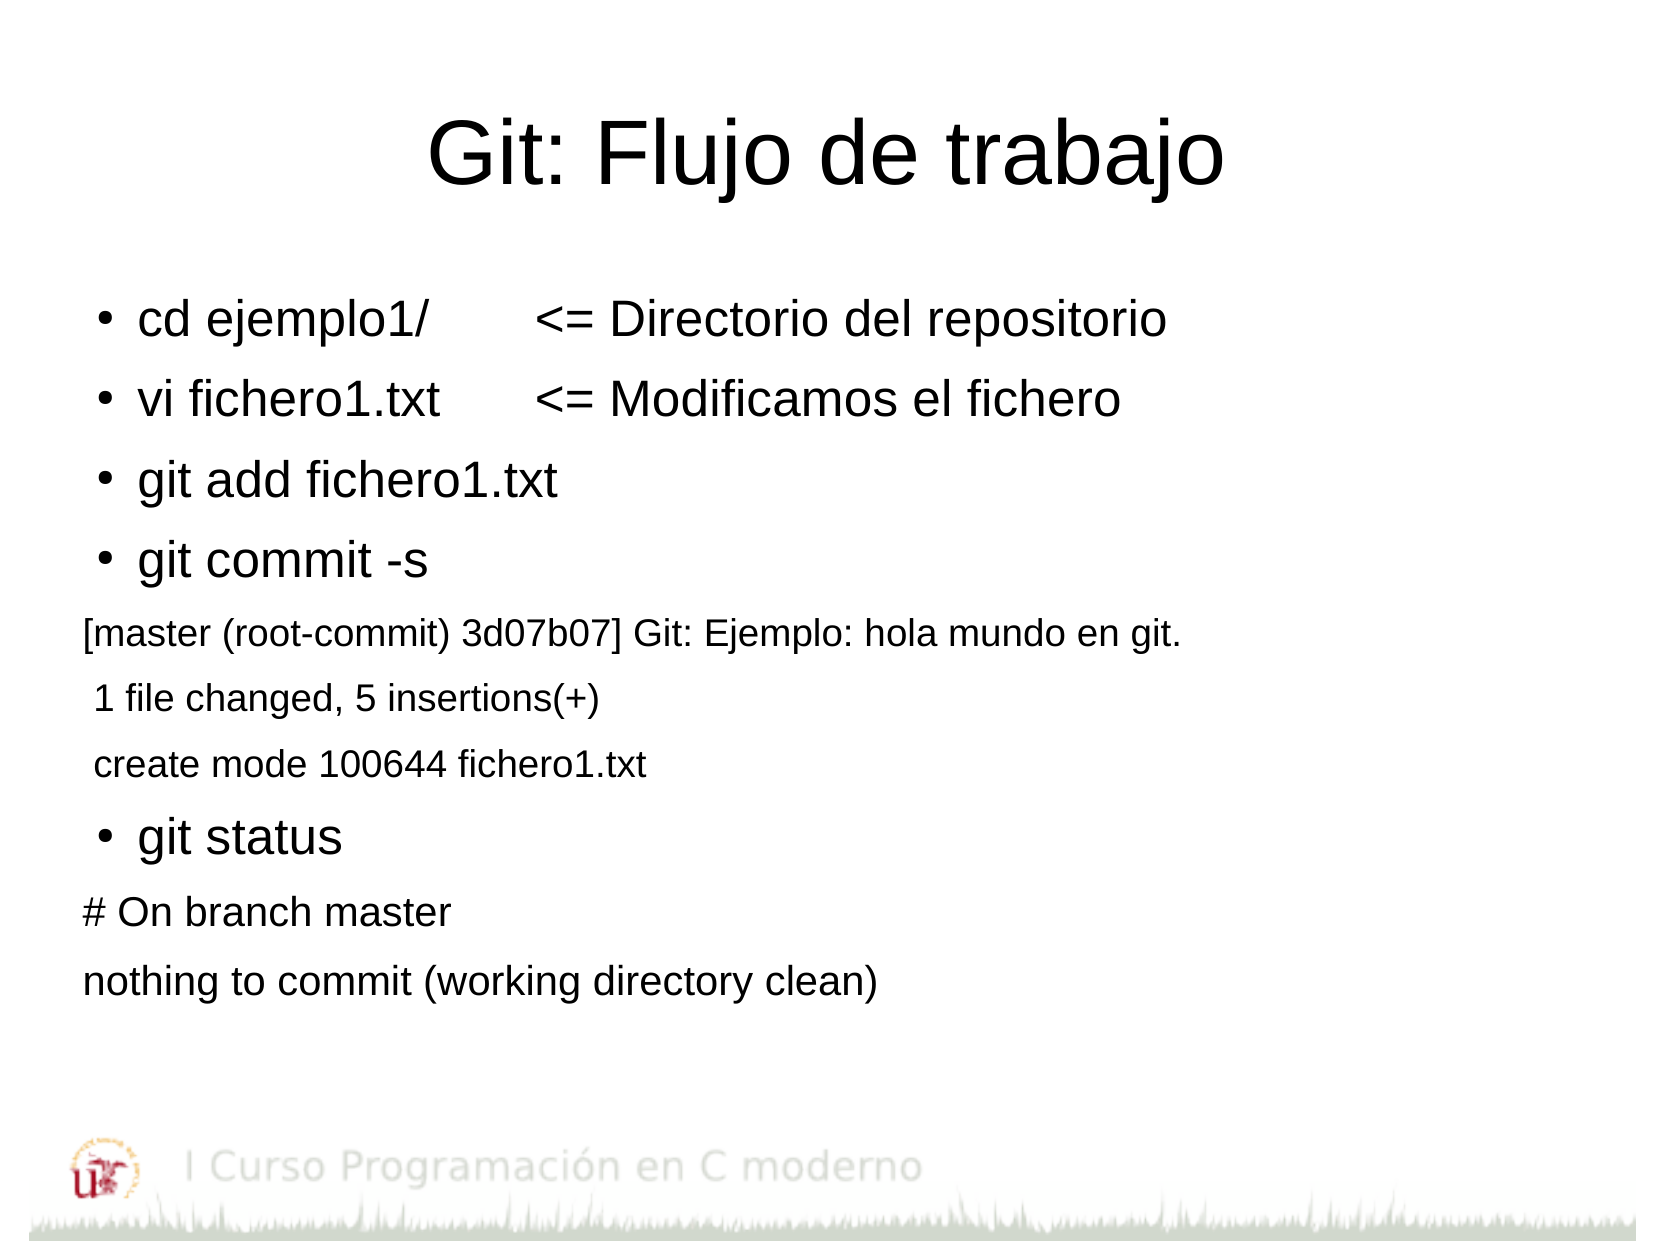

# Git: Flujo de trabajo
cd ejemplo1/		<= Directorio del repositorio
vi fichero1.txt 		<= Modificamos el fichero
git add fichero1.txt
git commit -s
[master (root-commit) 3d07b07] Git: Ejemplo: hola mundo en git.
 1 file changed, 5 insertions(+)
 create mode 100644 fichero1.txt
git status
# On branch master
nothing to commit (working directory clean)